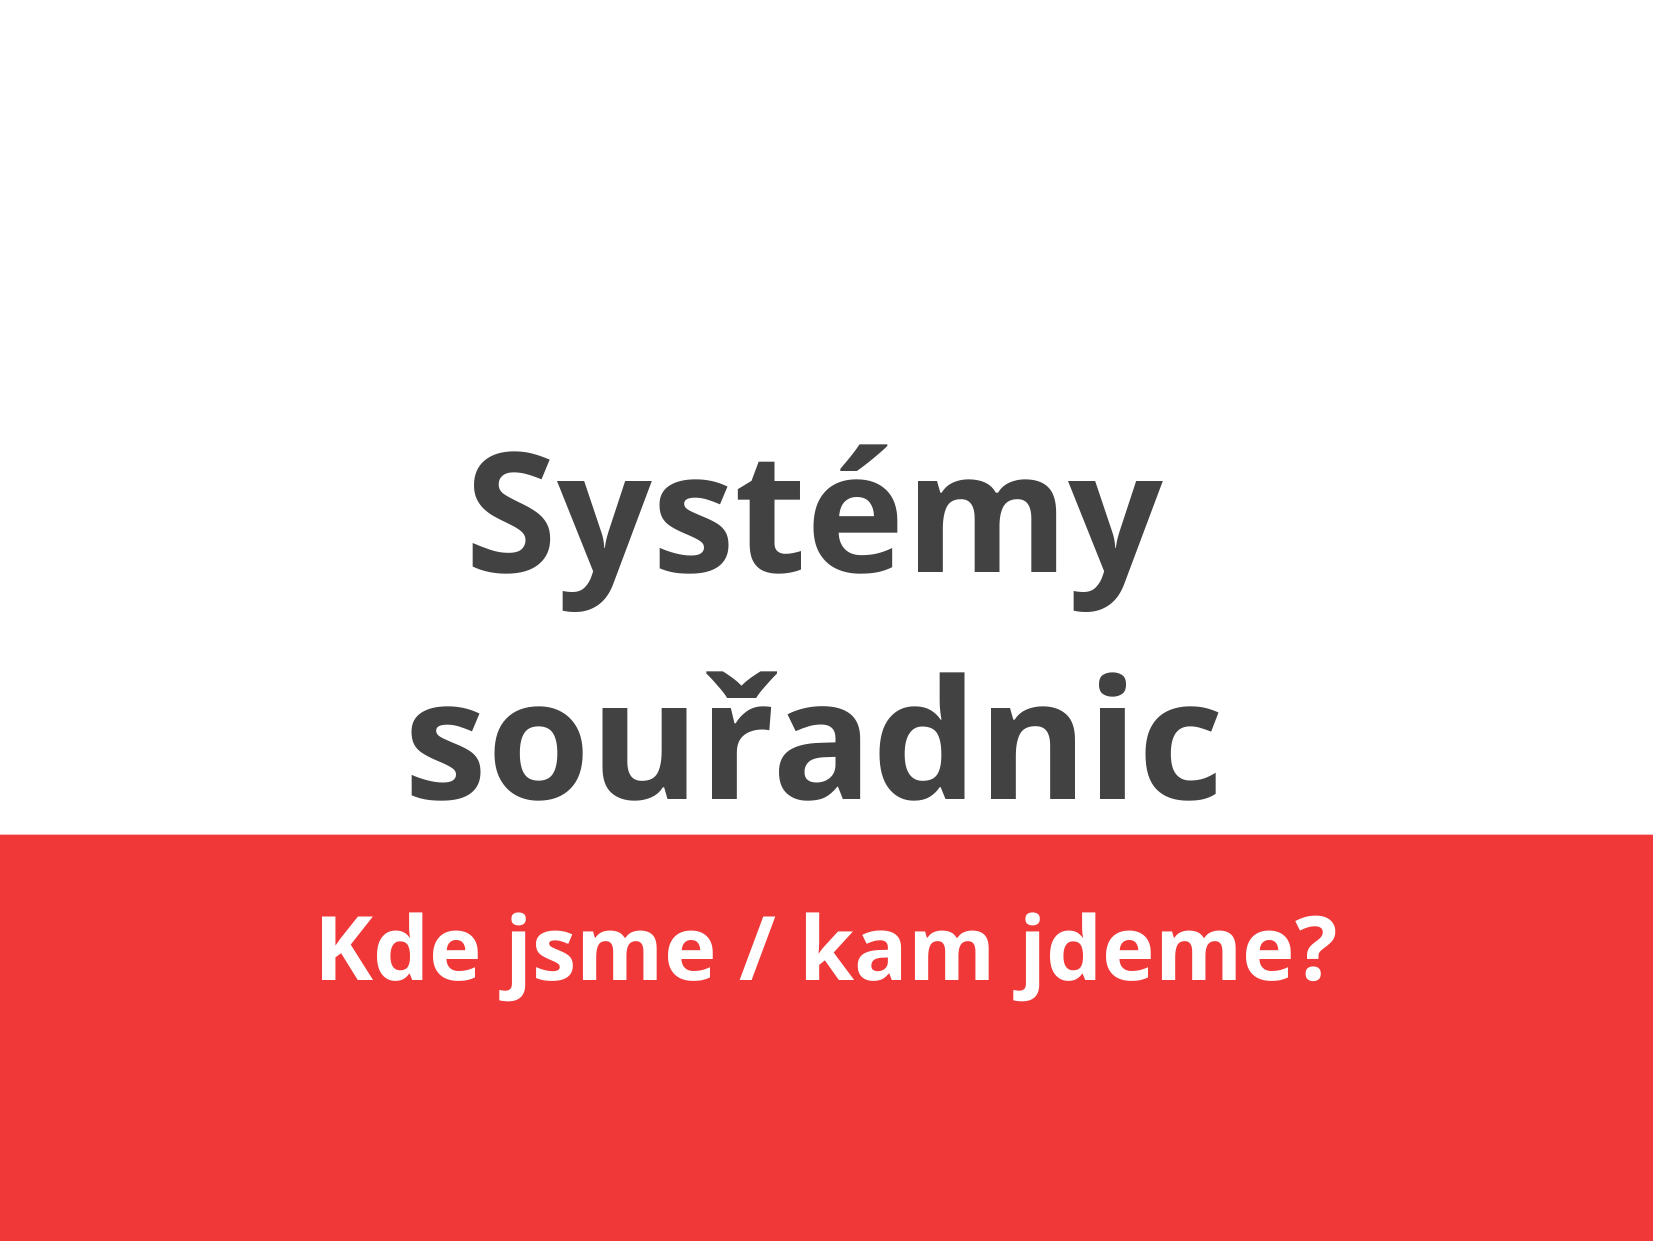

# Systémy souřadnic
Kde jsme / kam jdeme?